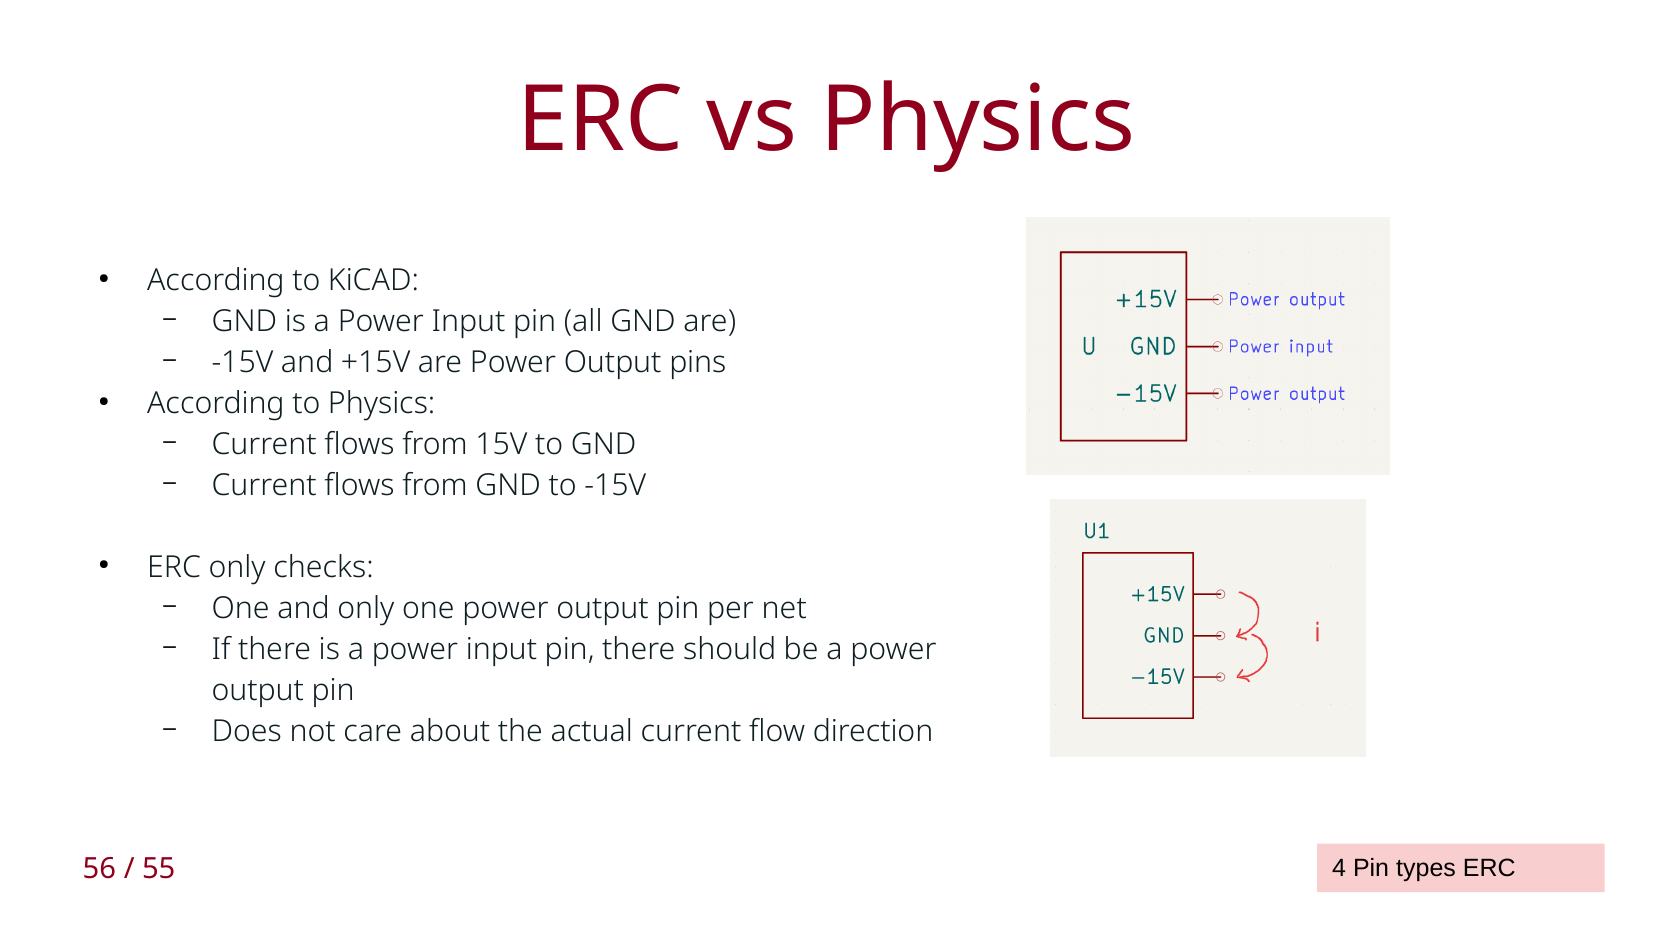

# ERC vs Physics
According to KiCAD:
GND is a Power Input pin (all GND are)
-15V and +15V are Power Output pins
According to Physics:
Current flows from 15V to GND
Current flows from GND to -15V
ERC only checks:
One and only one power output pin per net
If there is a power input pin, there should be a power output pin
Does not care about the actual current flow direction
4 Pin types ERC
56